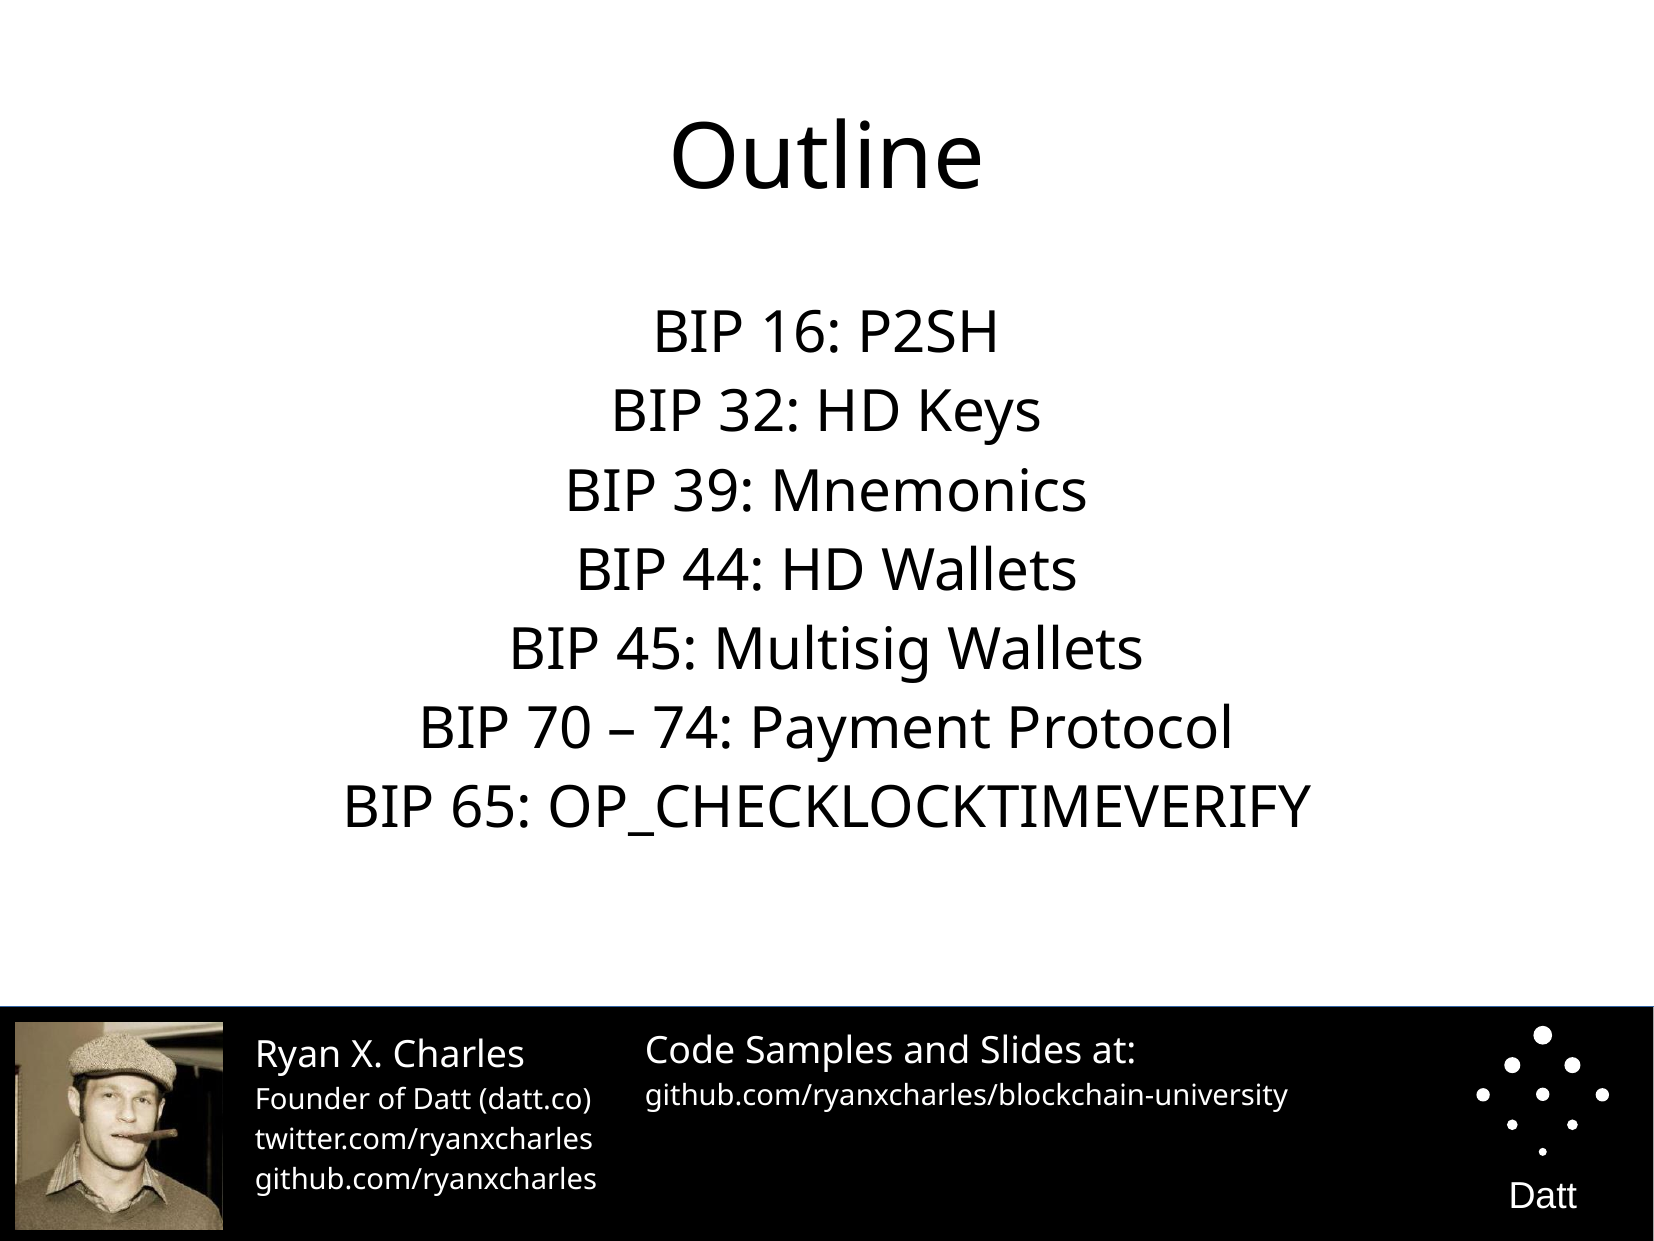

Outline
# BIP 16: P2SH
BIP 32: HD Keys
BIP 39: Mnemonics
BIP 44: HD Wallets
BIP 45: Multisig Wallets
BIP 70 – 74: Payment Protocol
BIP 65: OP_CHECKLOCKTIMEVERIFY
Code Samples and Slides at:
github.com/ryanxcharles/blockchain-university
Ryan X. Charles
Founder of Datt (datt.co)
twitter.com/ryanxcharles
github.com/ryanxcharles
Datt